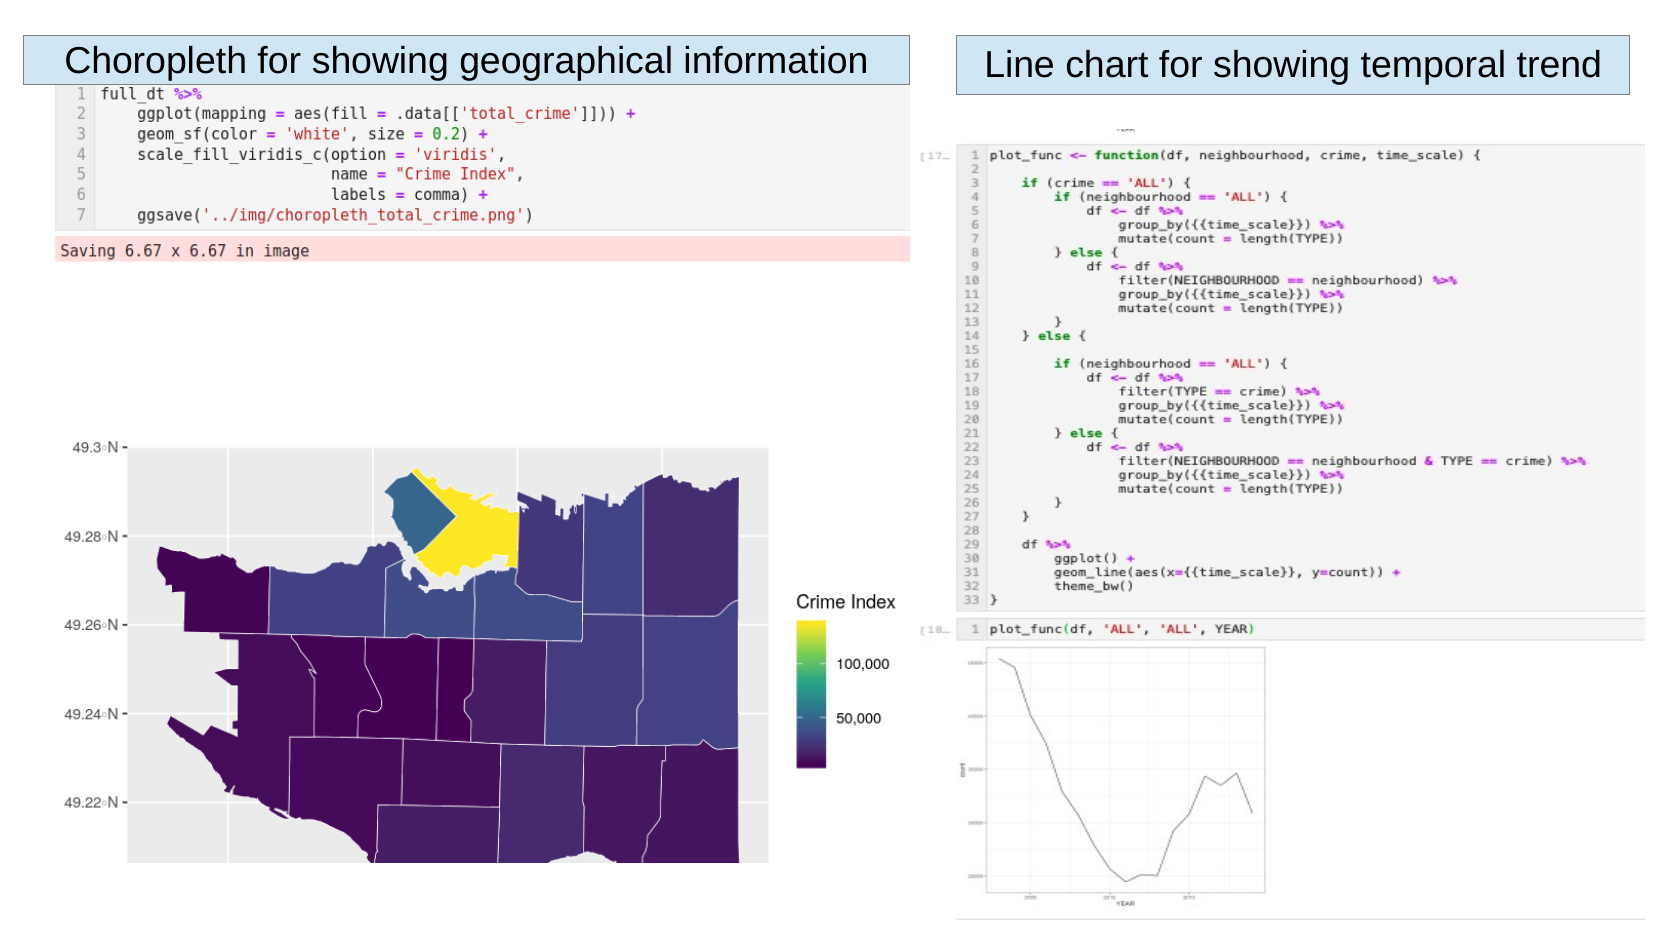

Choropleth for showing geographical information
Line chart for showing temporal trend
1